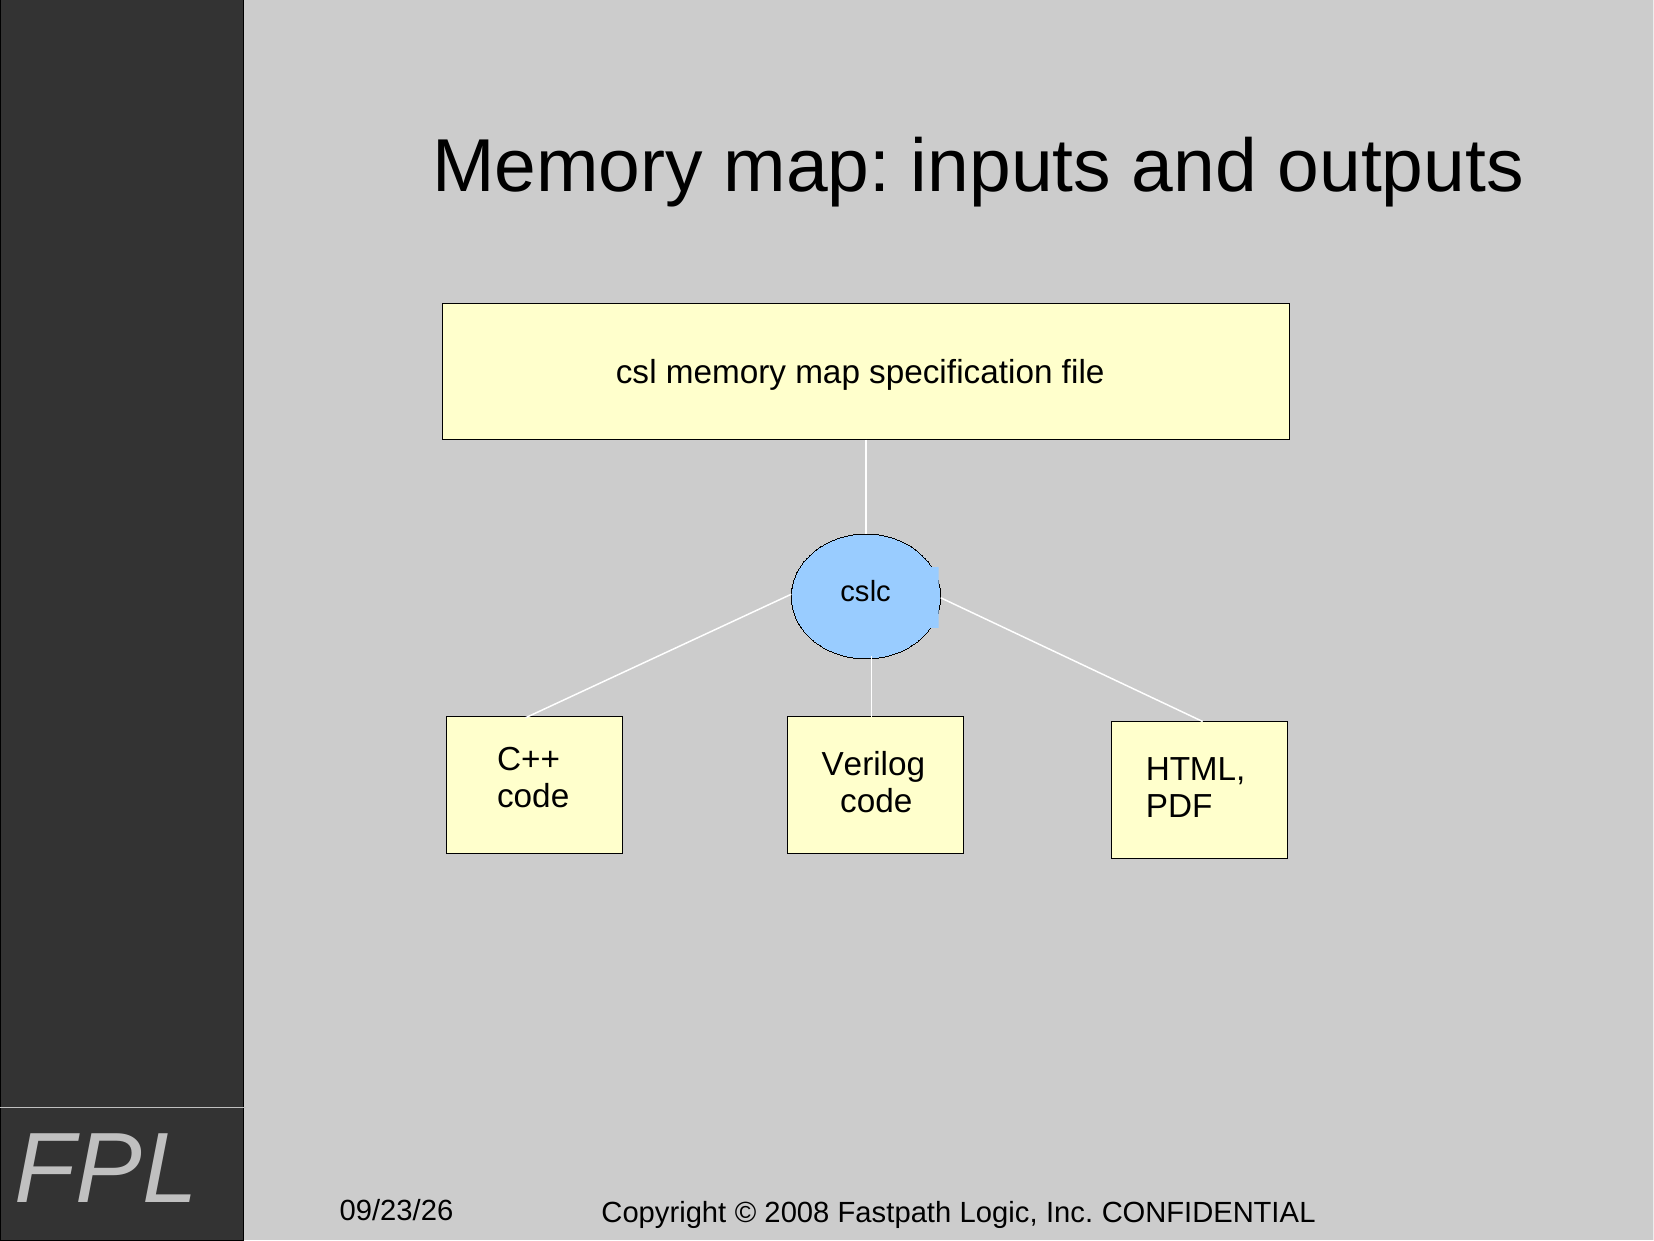

# Memory map: inputs and outputs
csl memory map specification file
cslc
C++
code
Verilog
 code
HTML, PDF
Copyright Fastpath Logic Inc. @2007